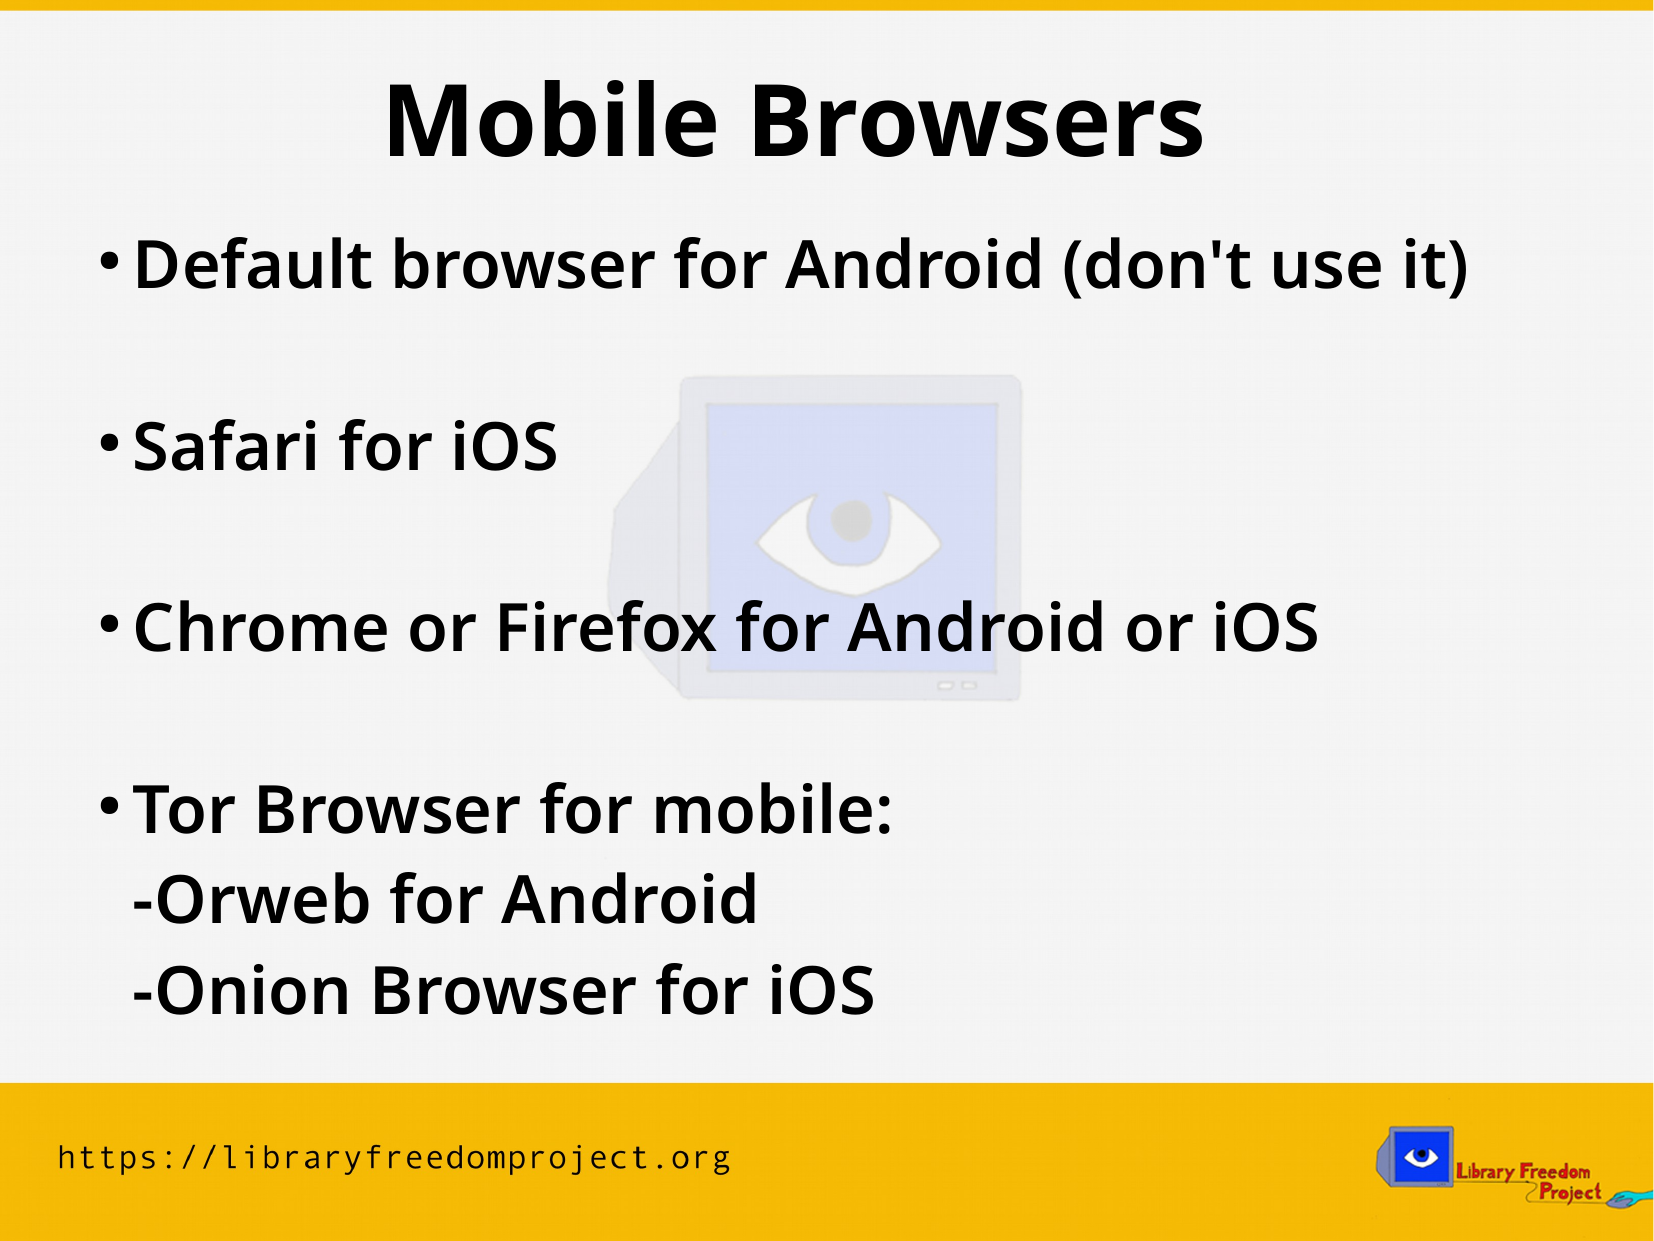

#
Mobile Browsers
Default browser for Android (don't use it)
Safari for iOS
Chrome or Firefox for Android or iOS
Tor Browser for mobile:
-Orweb for Android
-Onion Browser for iOS